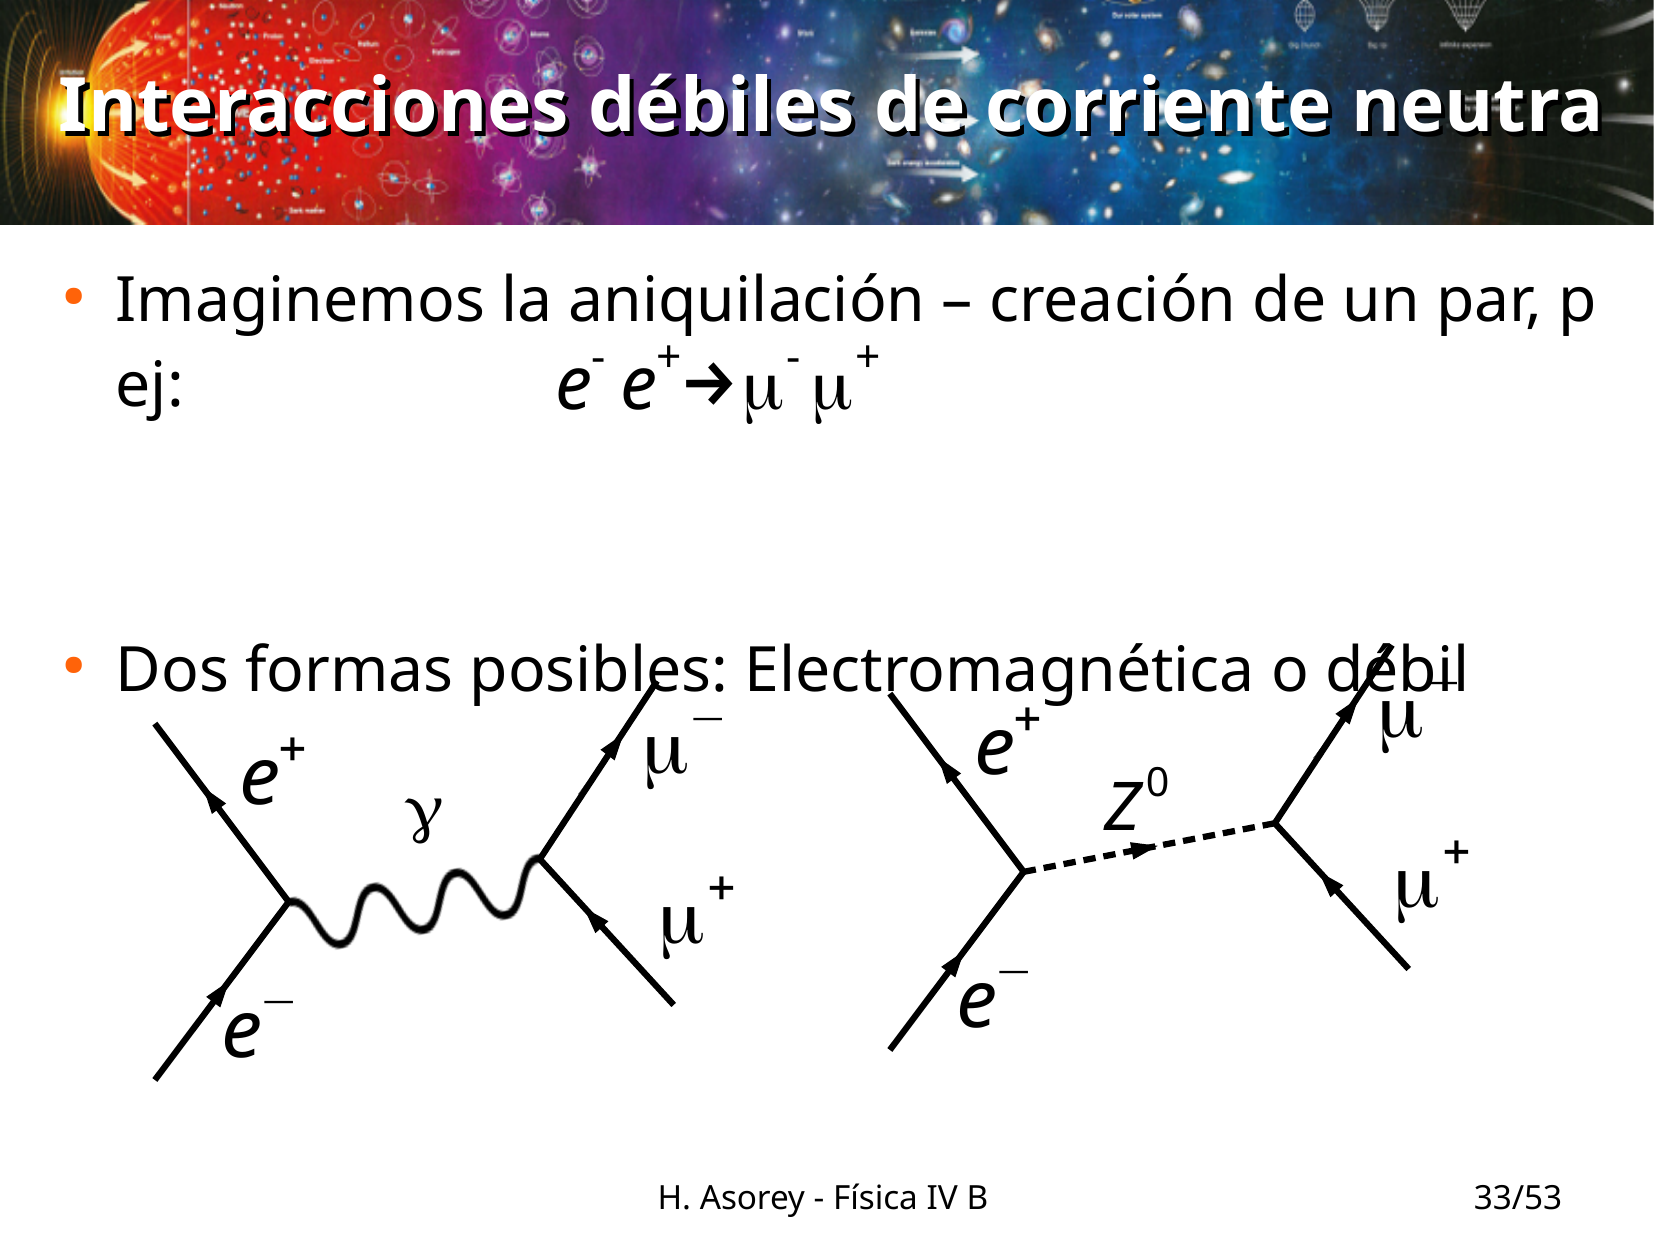

# Interacciones débiles de corriente neutra
Imaginemos la aniquilación – creación de un par, p ej:
Dos formas posibles: Electromagnética o débil
H. Asorey - Física IV B
33